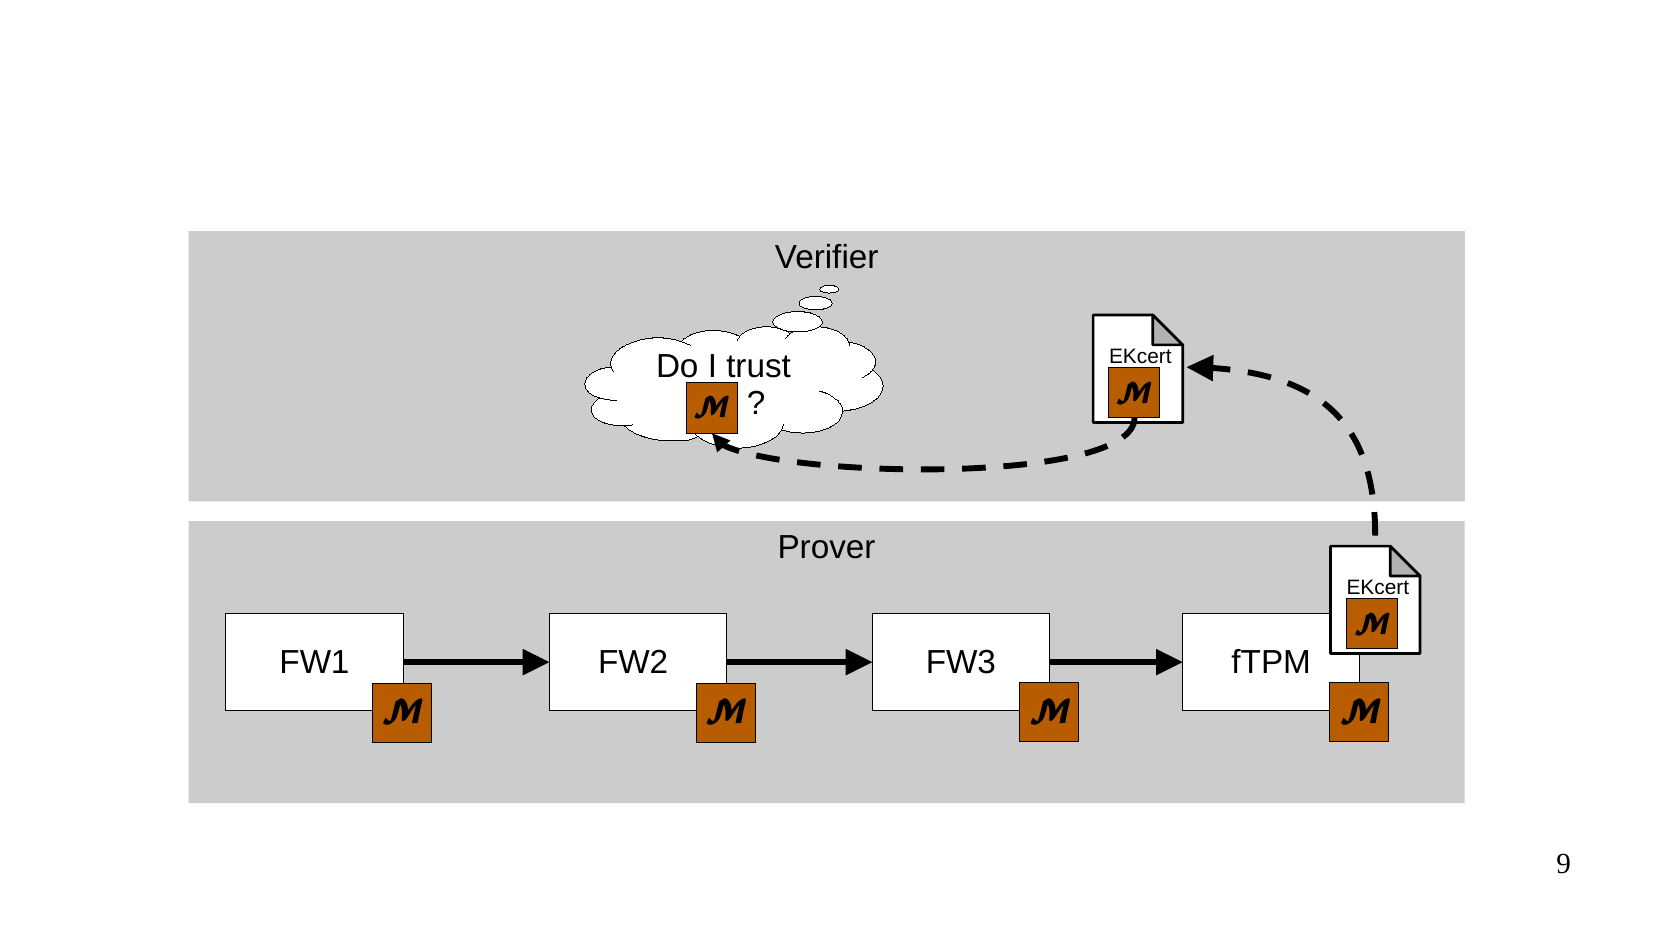

Verifier
Do I trust
 ?
EKcert
𝓜
𝓜
Prover
EKcert
A
𝓜
FW1
FW2
FW3
fTPM
𝓜
𝓜
𝓜
𝓜
9